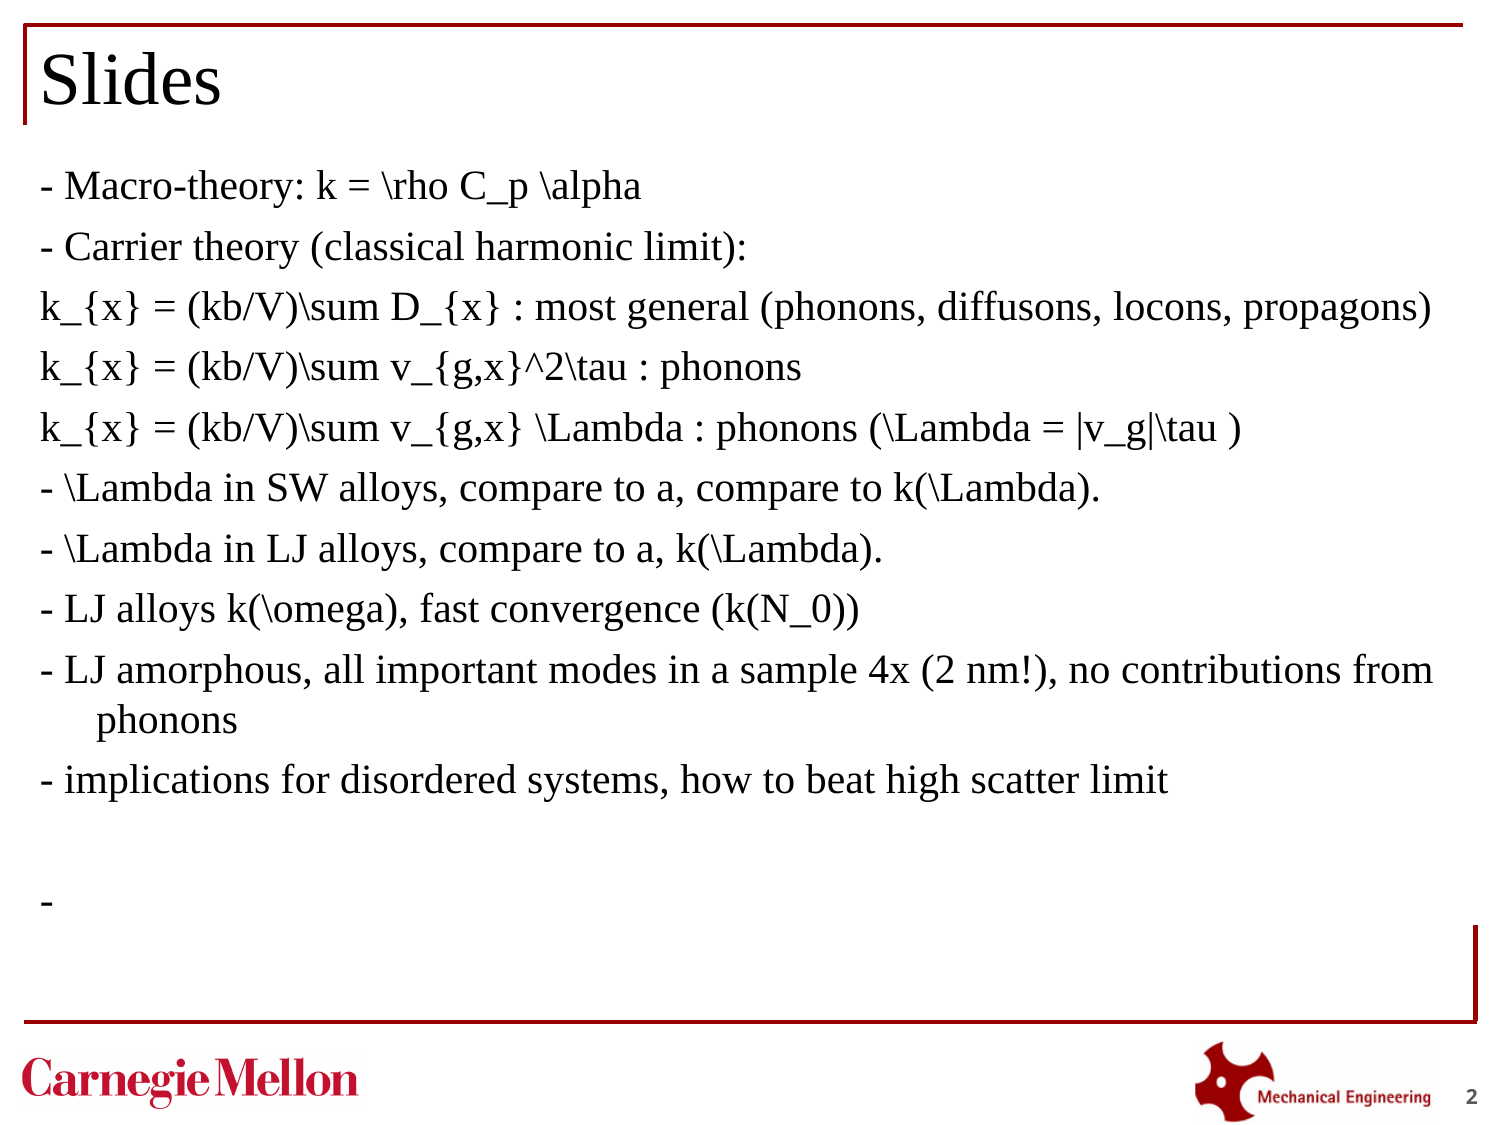

# Slides
- Macro-theory: k = \rho C_p \alpha
- Carrier theory (classical harmonic limit):
k_{x} = (kb/V)\sum D_{x} : most general (phonons, diffusons, locons, propagons)
k_{x} = (kb/V)\sum v_{g,x}^2\tau : phonons
k_{x} = (kb/V)\sum v_{g,x} \Lambda : phonons (\Lambda = |v_g|\tau )
- \Lambda in SW alloys, compare to a, compare to k(\Lambda).
- \Lambda in LJ alloys, compare to a, k(\Lambda).
- LJ alloys k(\omega), fast convergence (k(N_0))
- LJ amorphous, all important modes in a sample 4x (2 nm!), no contributions from phonons
- implications for disordered systems, how to beat high scatter limit
-